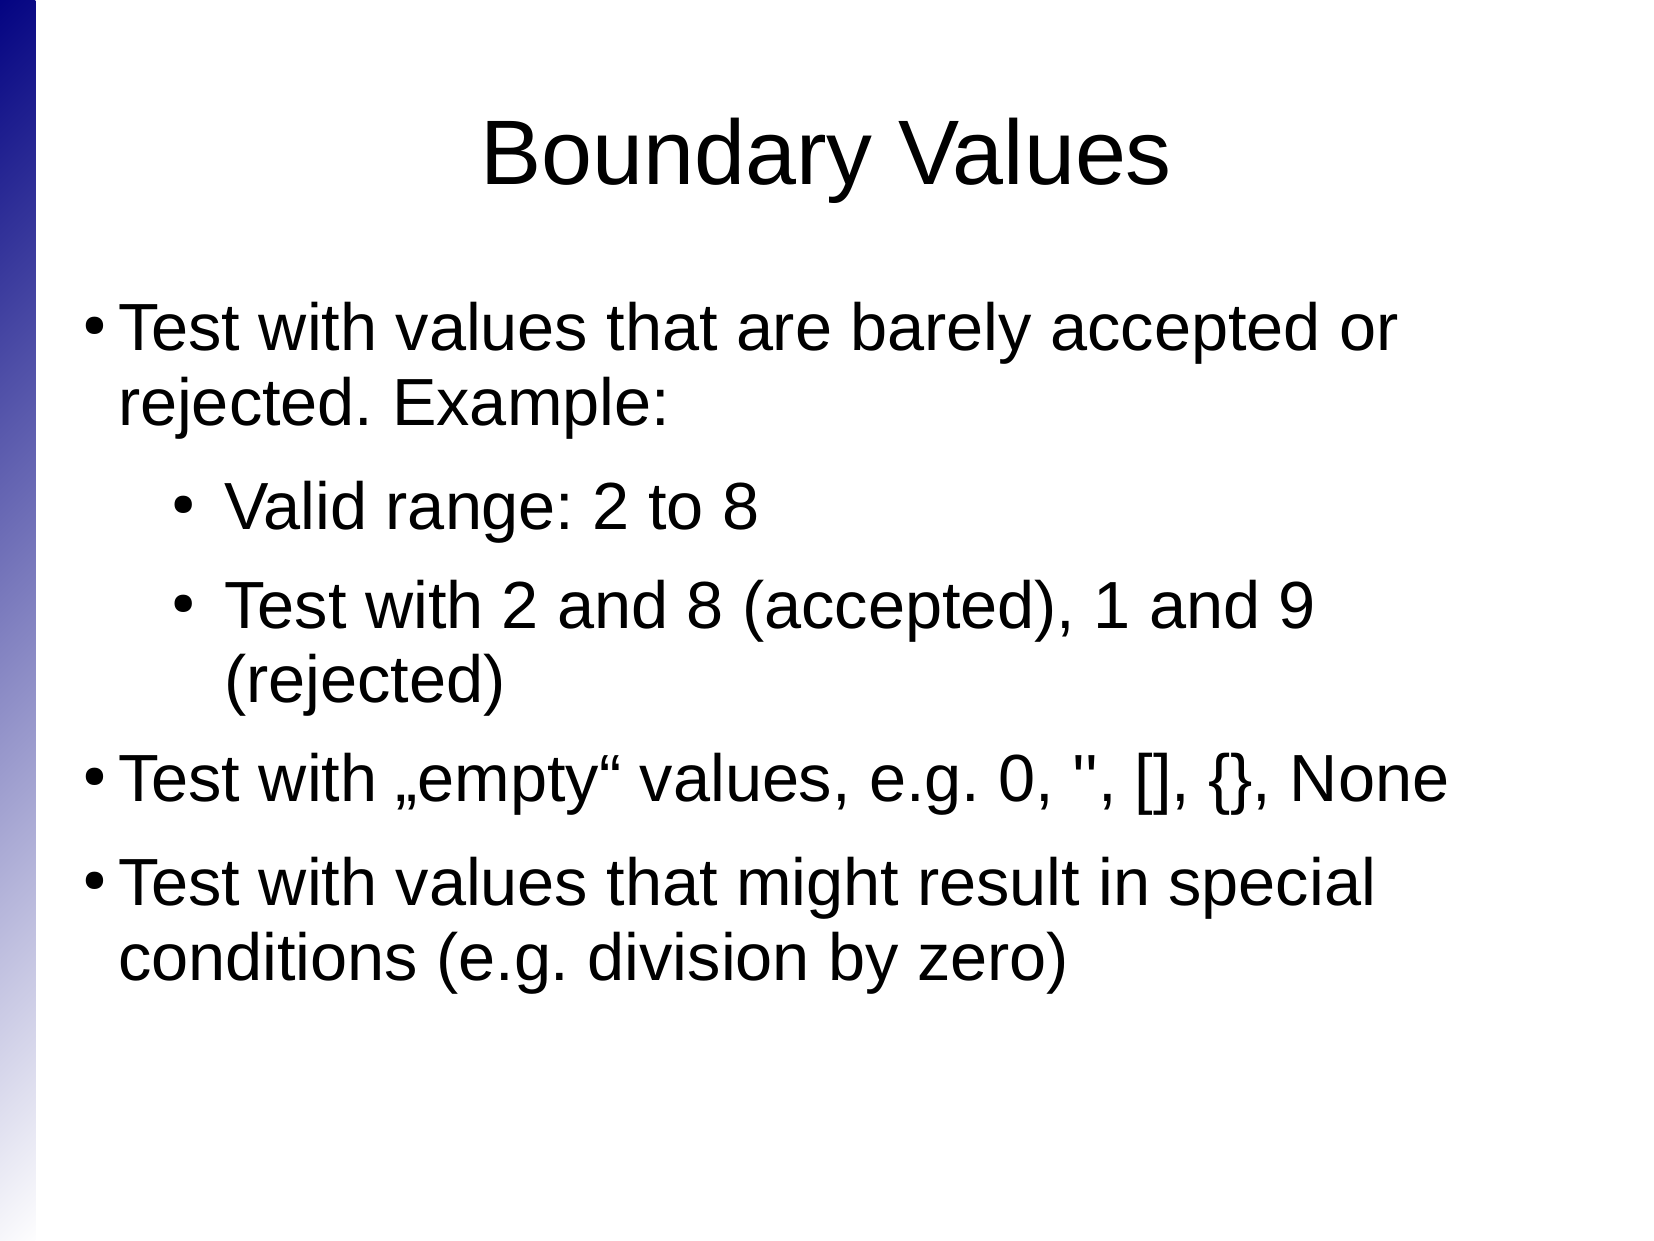

# Boundary Values
Test with values that are barely accepted or rejected. Example:
Valid range: 2 to 8
Test with 2 and 8 (accepted), 1 and 9 (rejected)
Test with „empty“ values, e.g. 0, '', [], {}, None
Test with values that might result in special conditions (e.g. division by zero)